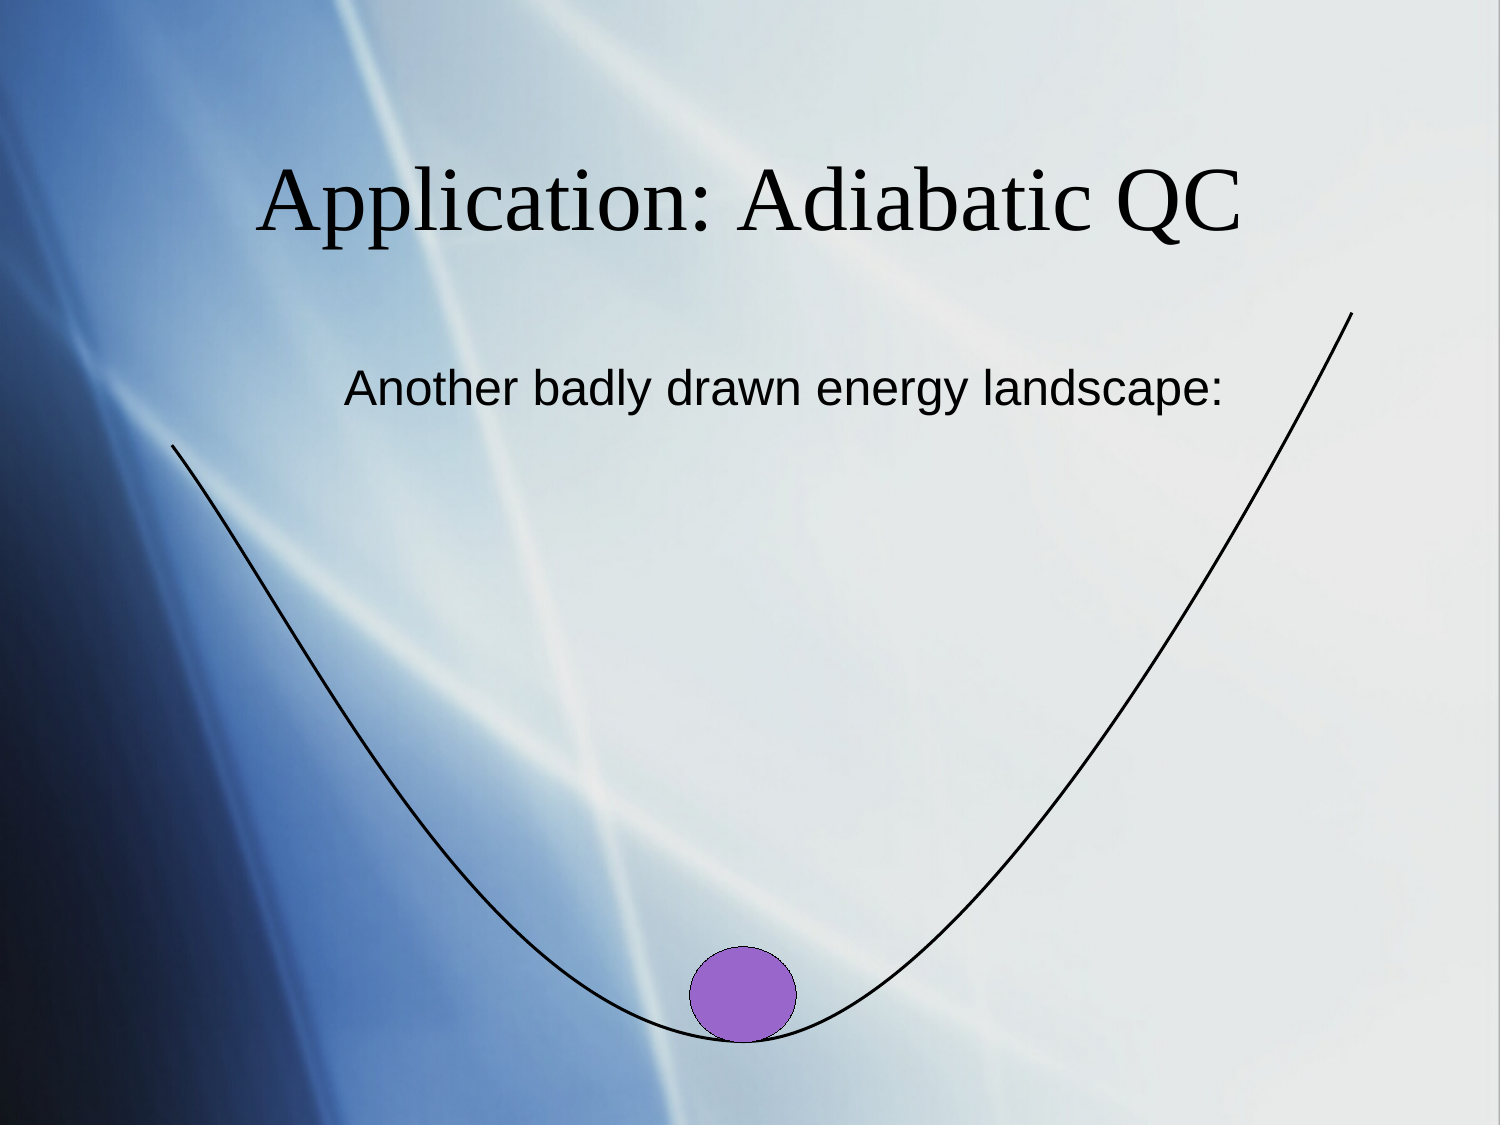

# Application: Adiabatic QC
Another badly drawn energy landscape: